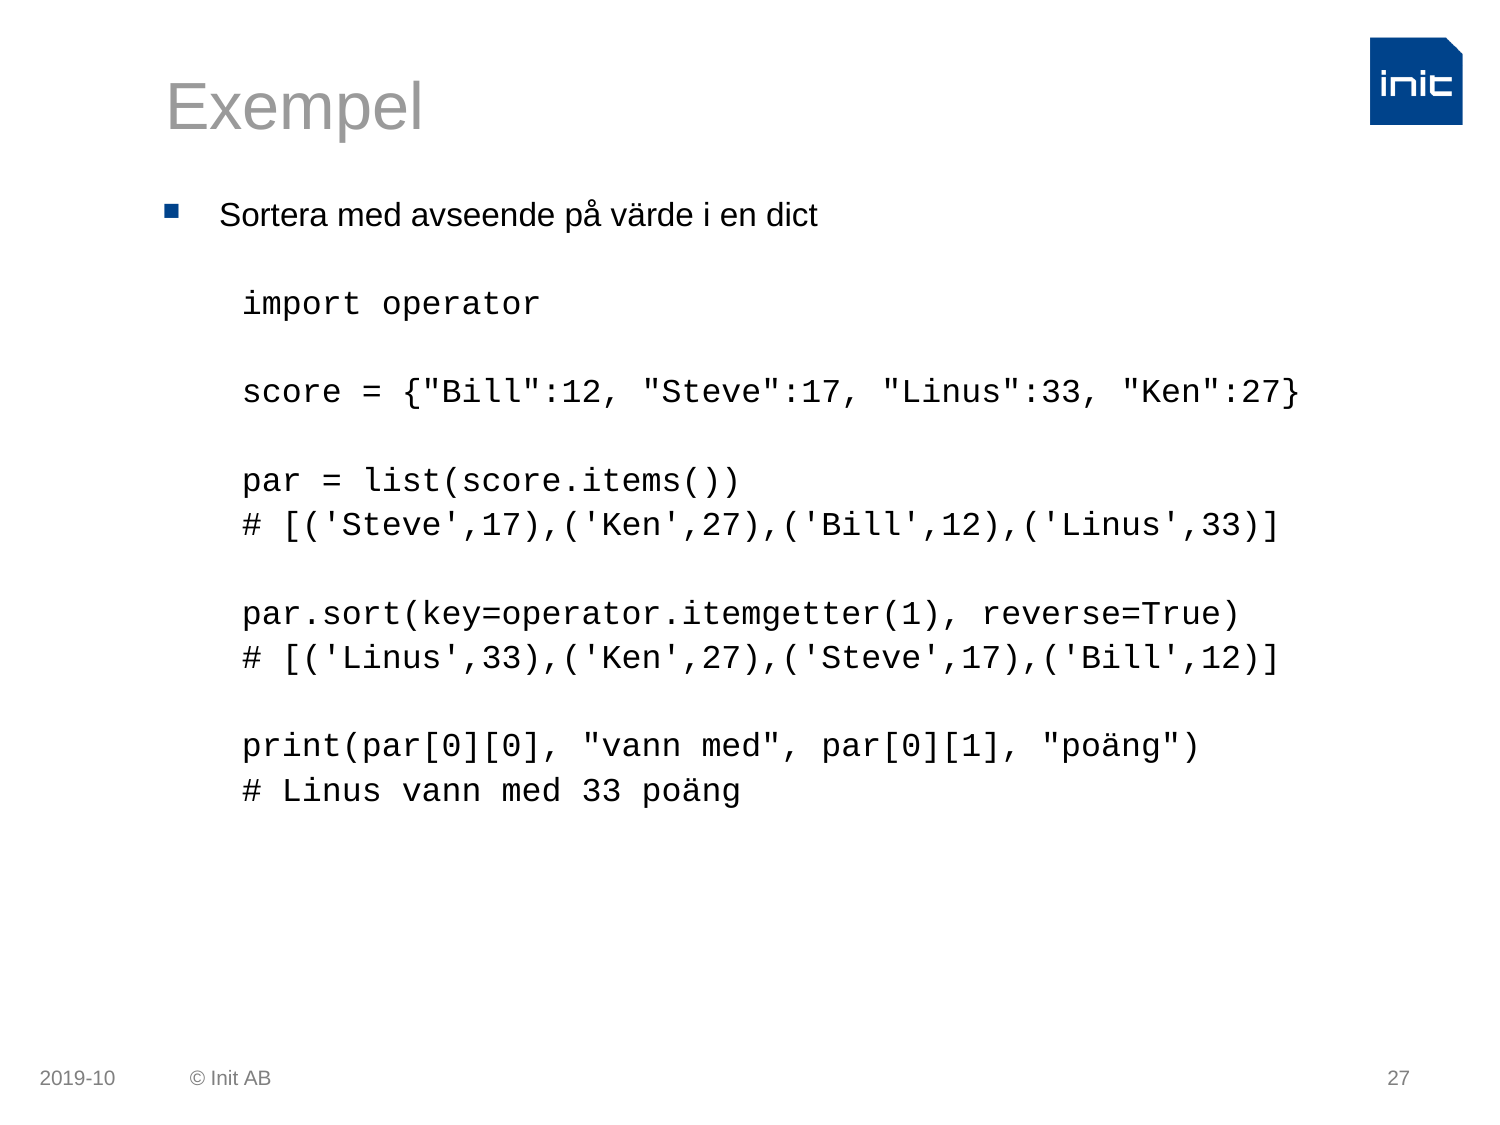

Exempel
Sortera med avseende på värde i en dict
import operator
score = {"Bill":12, "Steve":17, "Linus":33, "Ken":27}
par = list(score.items())
# [('Steve',17),('Ken',27),('Bill',12),('Linus',33)]
par.sort(key=operator.itemgetter(1), reverse=True)
# [('Linus',33),('Ken',27),('Steve',17),('Bill',12)]
print(par[0][0], "vann med", par[0][1], "poäng")
# Linus vann med 33 poäng
2019-10
© Init AB